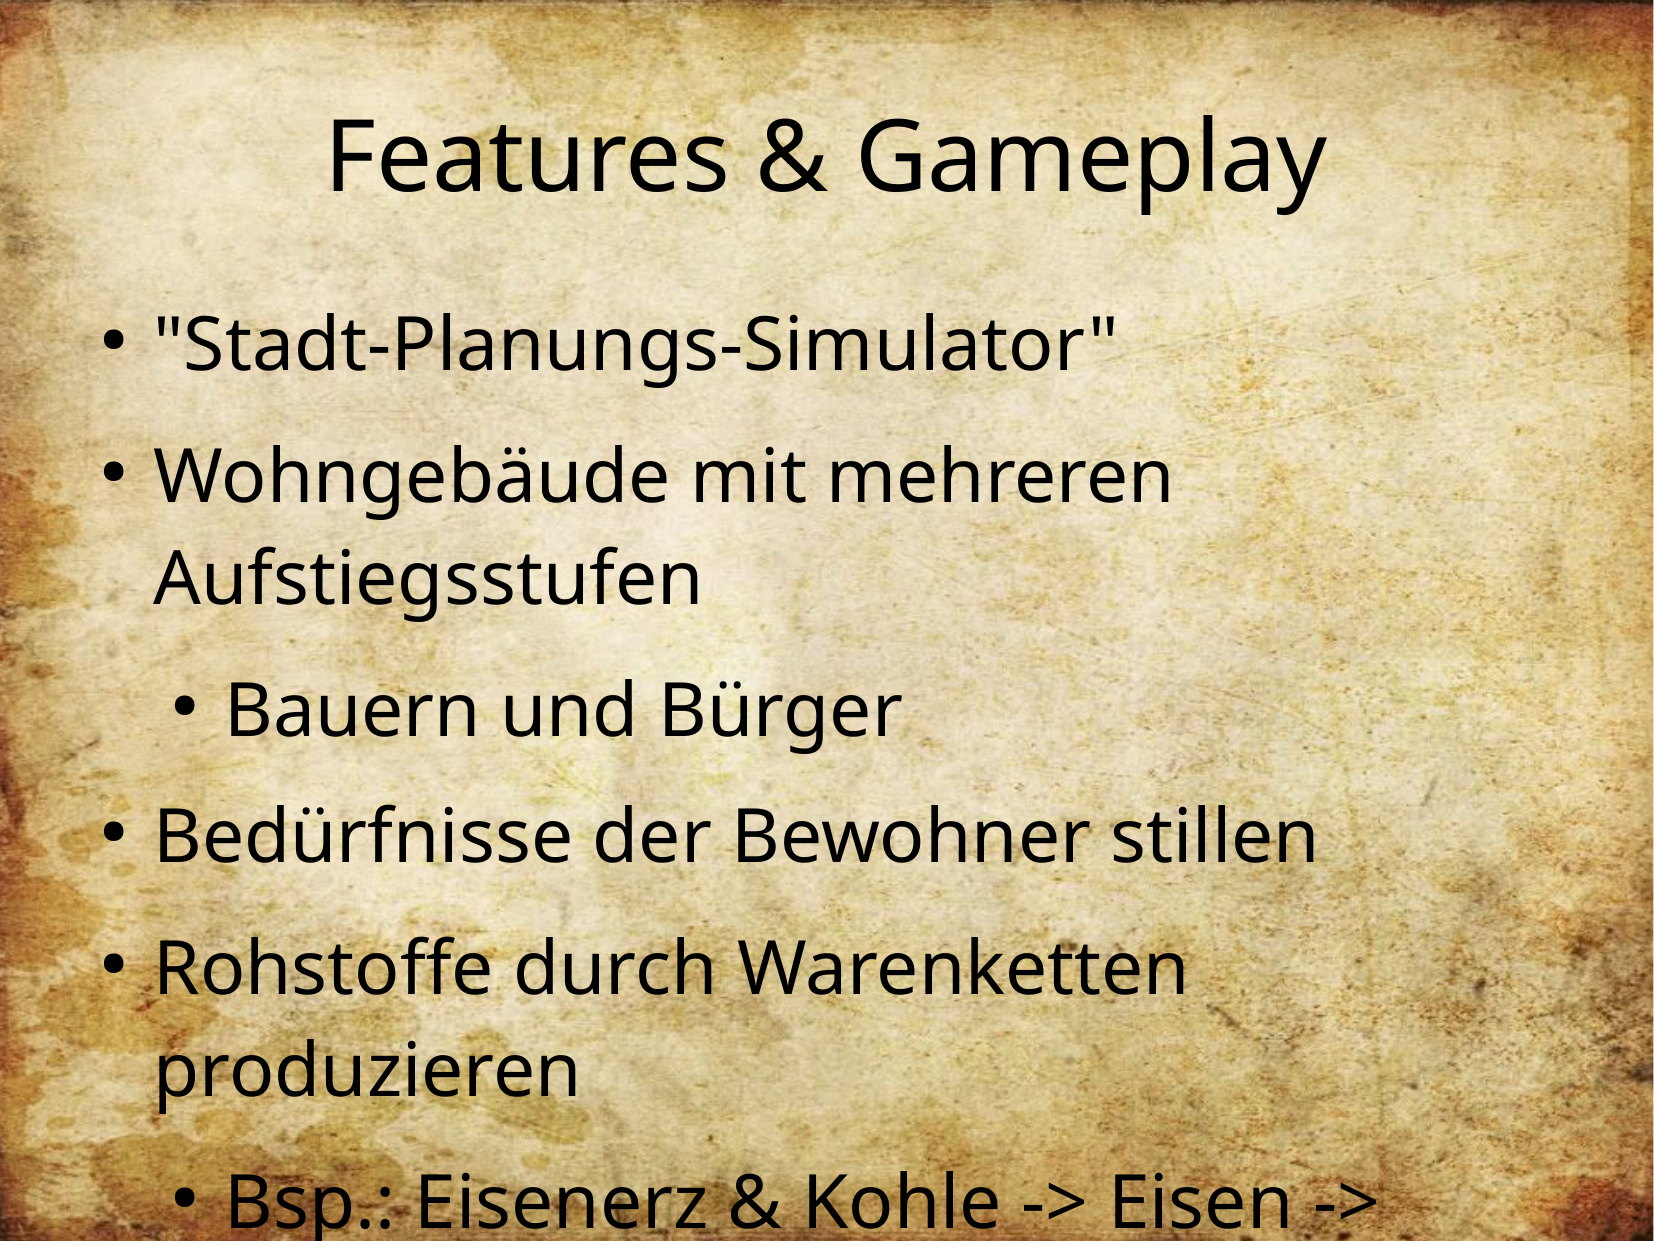

# Features & Gameplay
"Stadt-Planungs-Simulator"
Wohngebäude mit mehreren Aufstiegsstufen
Bauern und Bürger
Bedürfnisse der Bewohner stillen
Rohstoffe durch Warenketten produzieren
Bsp.: Eisenerz & Kohle -> Eisen -> Werkzeug
positive Bilanz zwischen Gebäudeunterhalt und Steuern schaffen